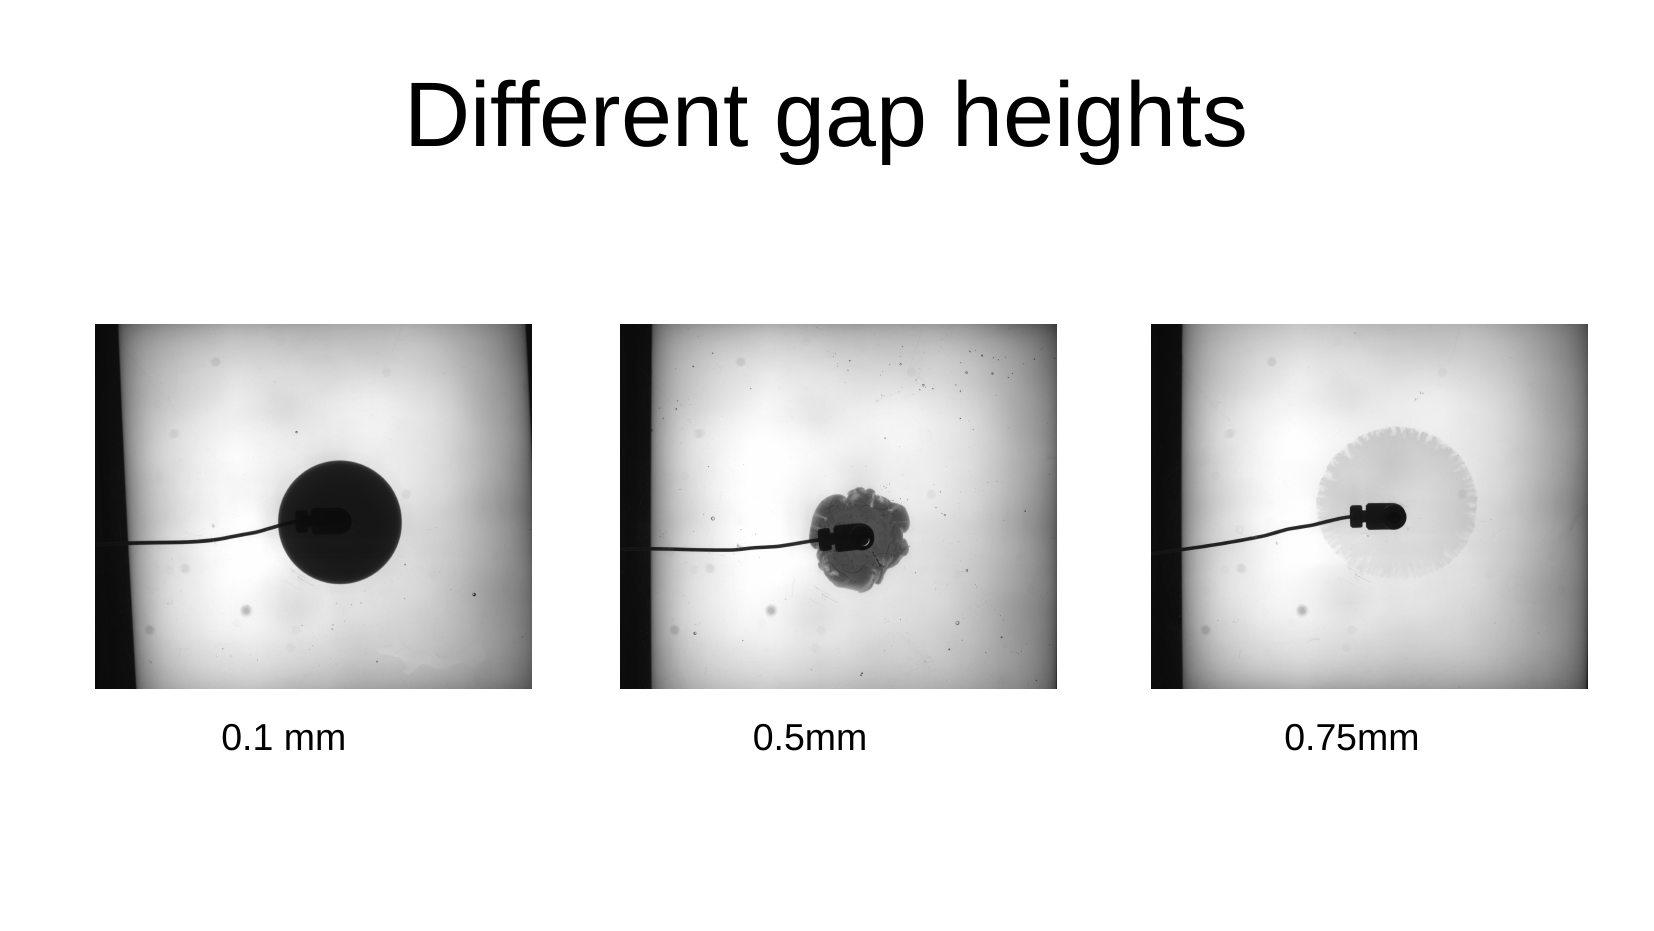

# Different gap heights
0.1 mm
0.5mm
0.75mm